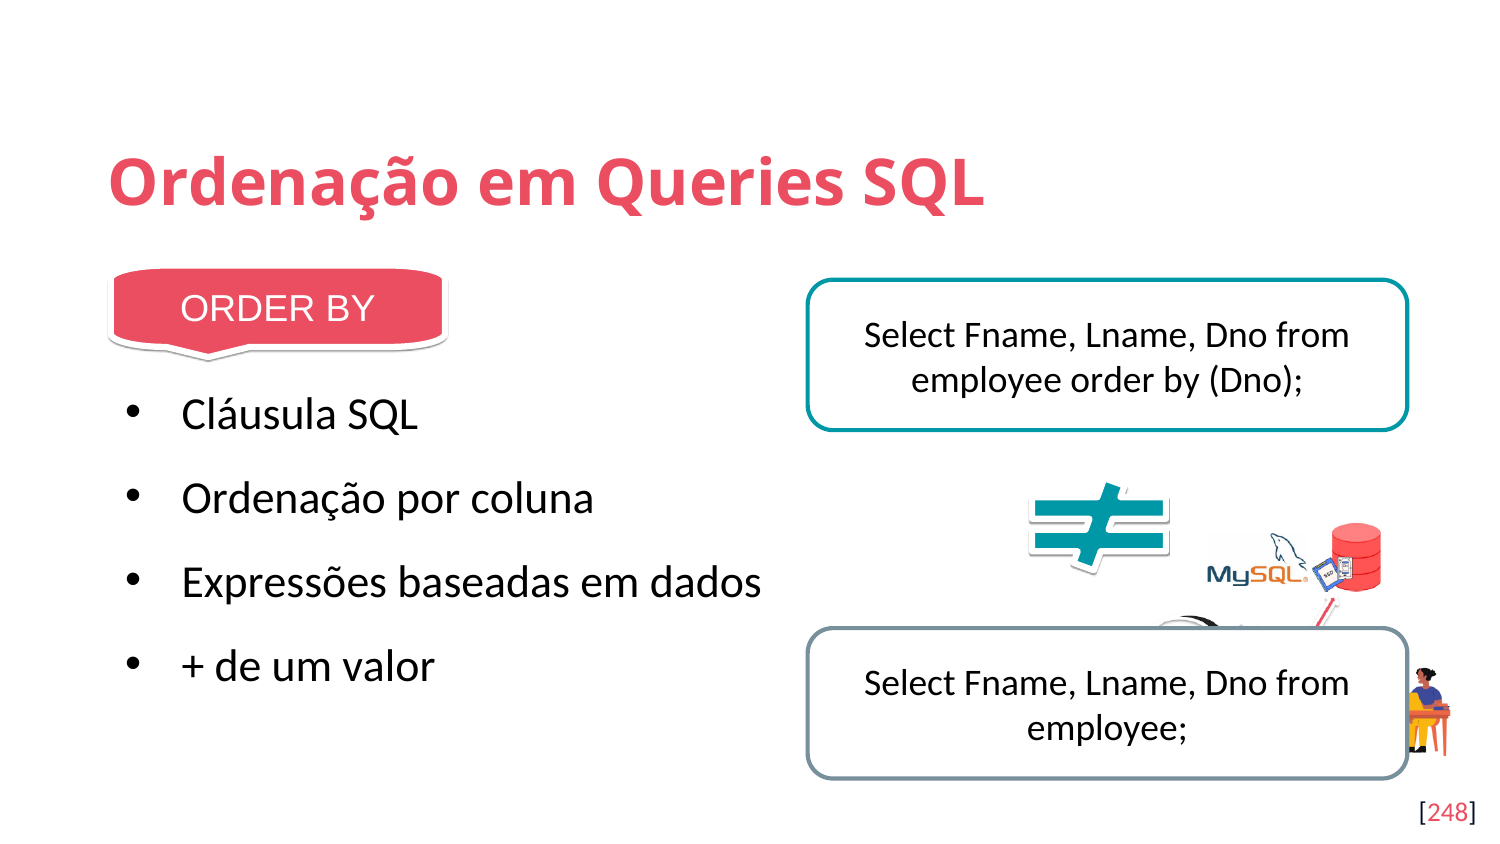

Ordenação em Queries SQL
ORDER BY
Select Fname, Lname, Dno from employee order by (Dno);
Cláusula SQL
Ordenação por coluna
Expressões baseadas em dados
+ de um valor
Select Fname, Lname, Dno from employee;